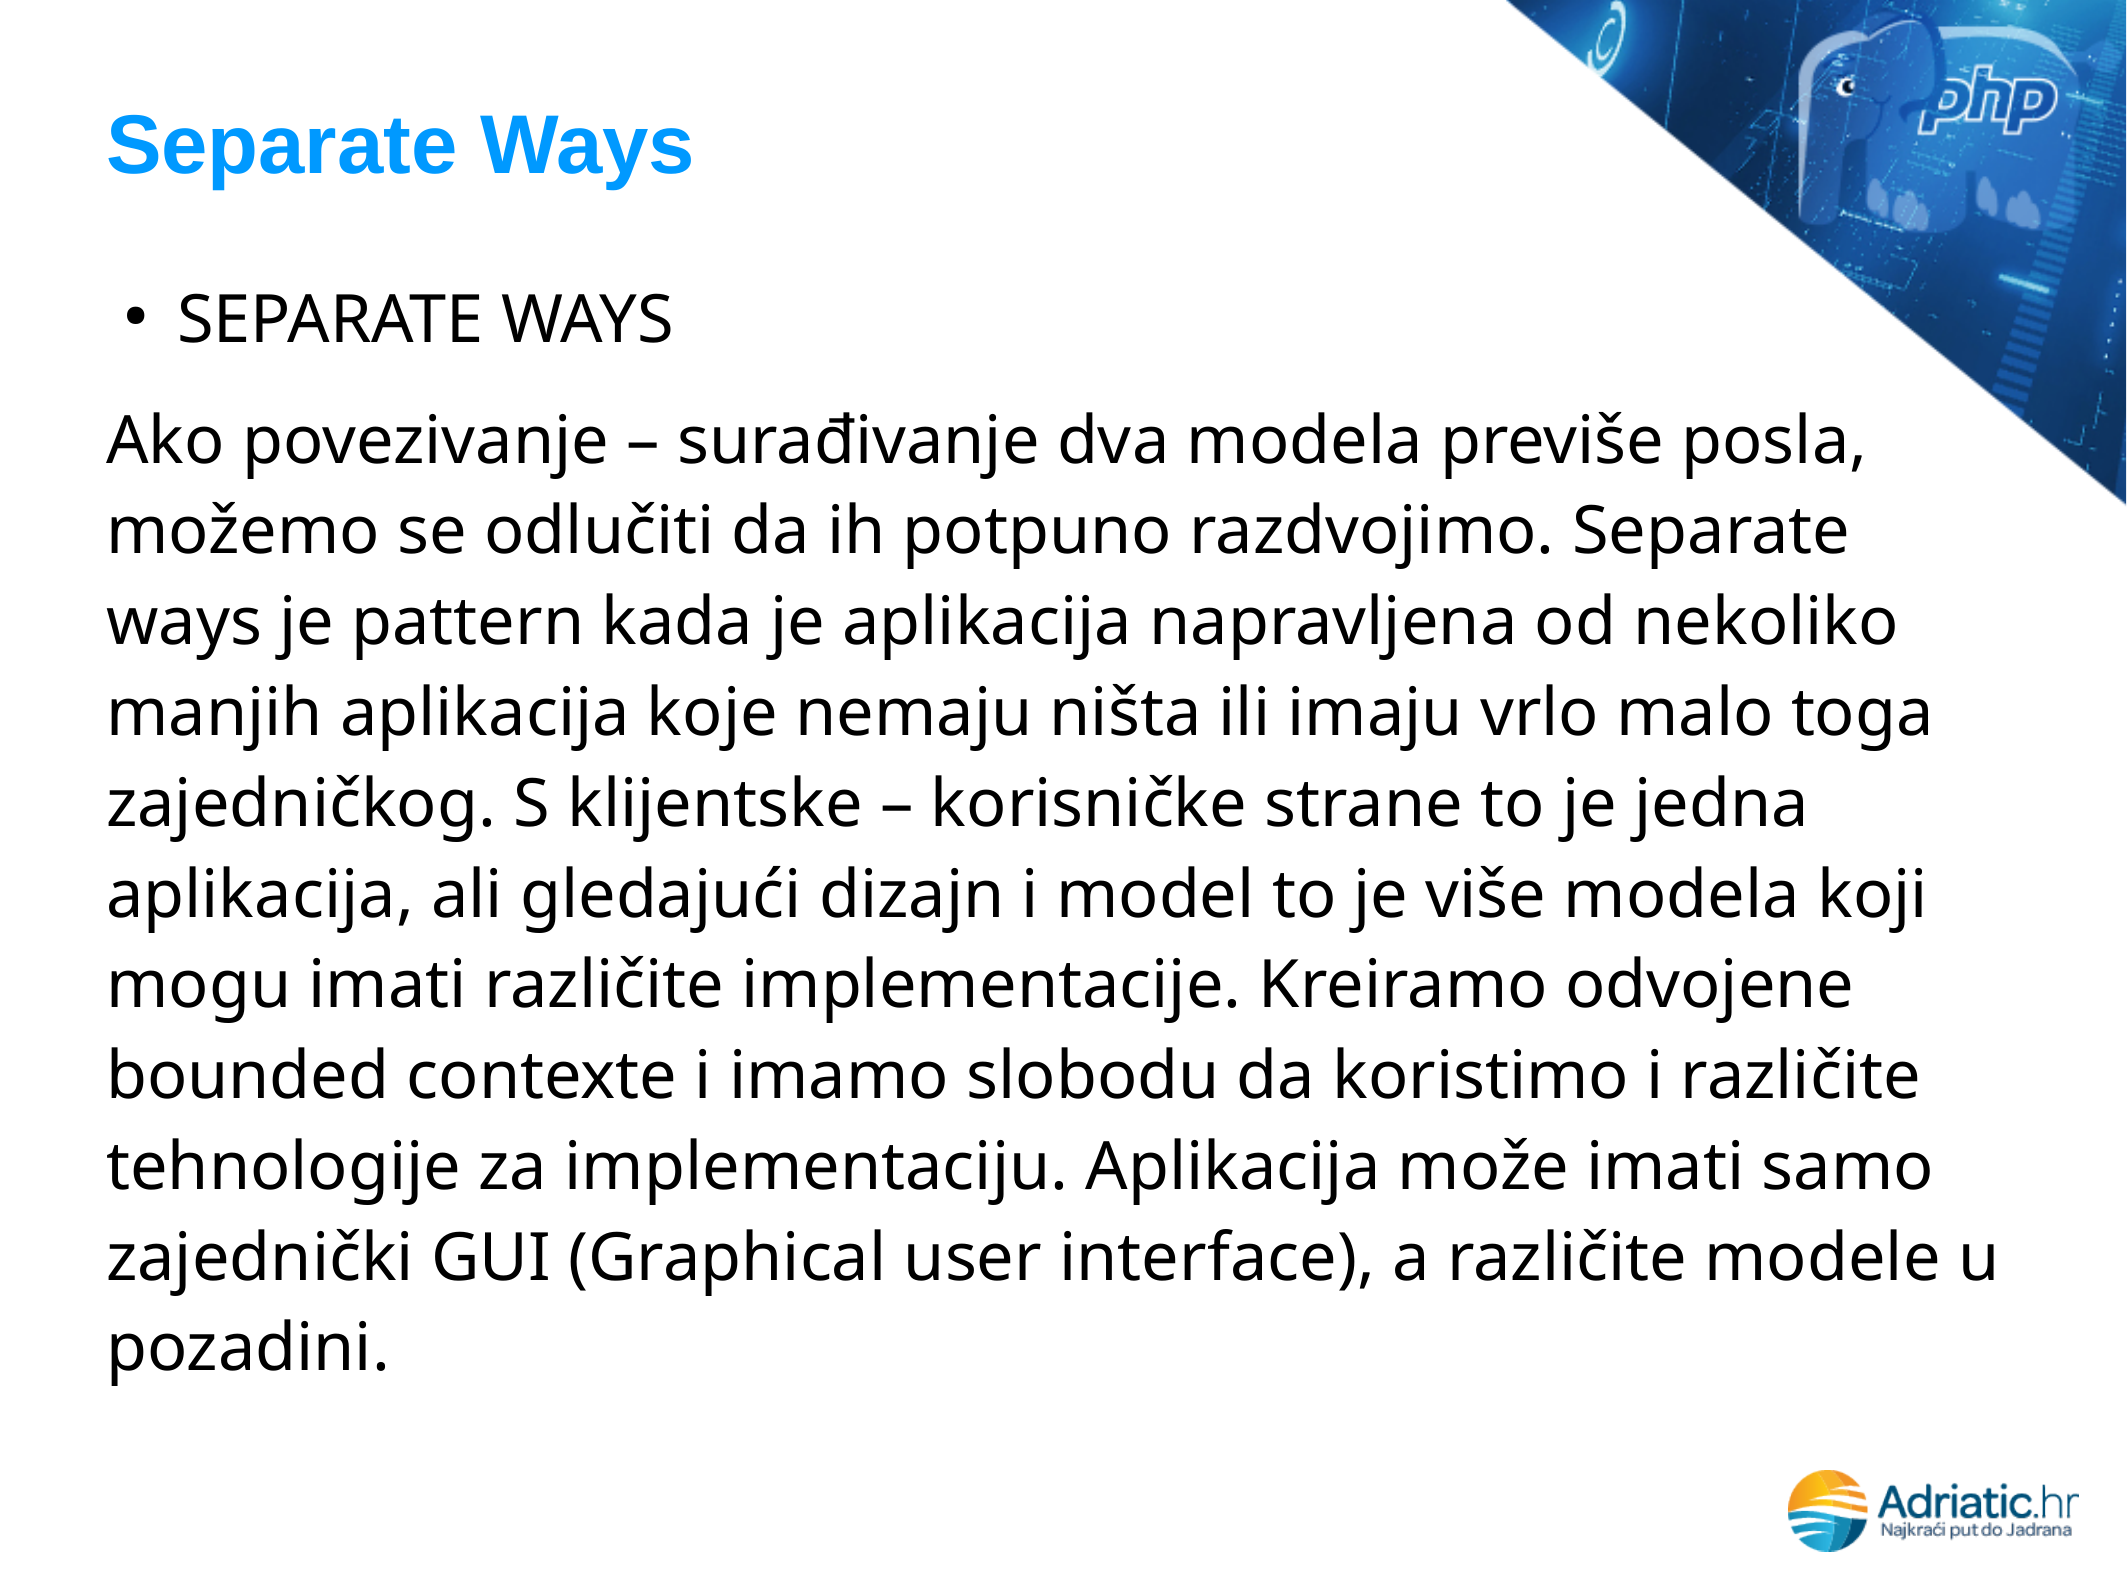

# Separate Ways
SEPARATE WAYS
Ako povezivanje – surađivanje dva modela previše posla, možemo se odlučiti da ih potpuno razdvojimo. Separate ways je pattern kada je aplikacija napravljena od nekoliko manjih aplikacija koje nemaju ništa ili imaju vrlo malo toga zajedničkog. S klijentske – korisničke strane to je jedna aplikacija, ali gledajući dizajn i model to je više modela koji mogu imati različite implementacije. Kreiramo odvojene bounded contexte i imamo slobodu da koristimo i različite tehnologije za implementaciju. Aplikacija može imati samo zajednički GUI (Graphical user interface), a različite modele u pozadini.